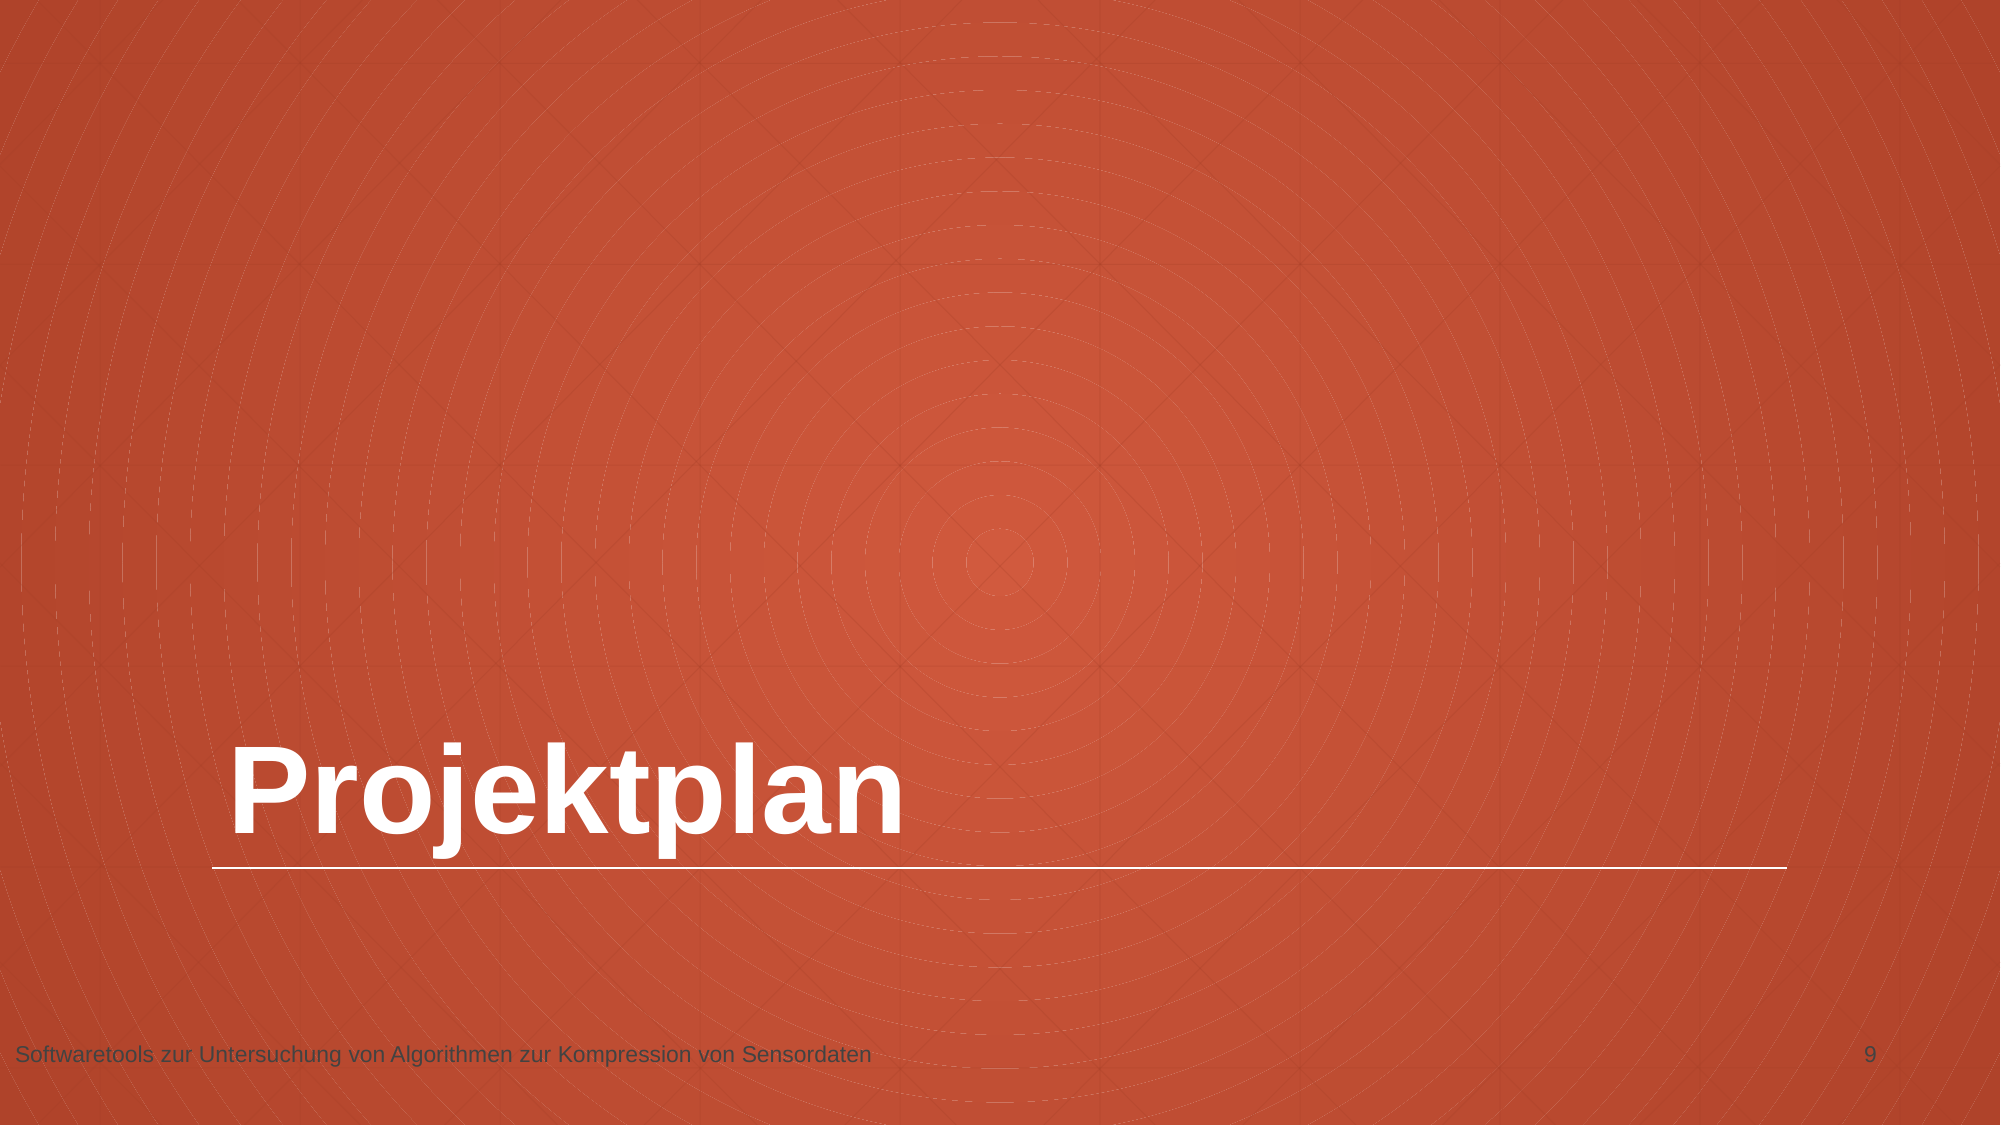

# Projektplan
Softwaretools zur Untersuchung von Algorithmen zur Kompression von Sensordaten